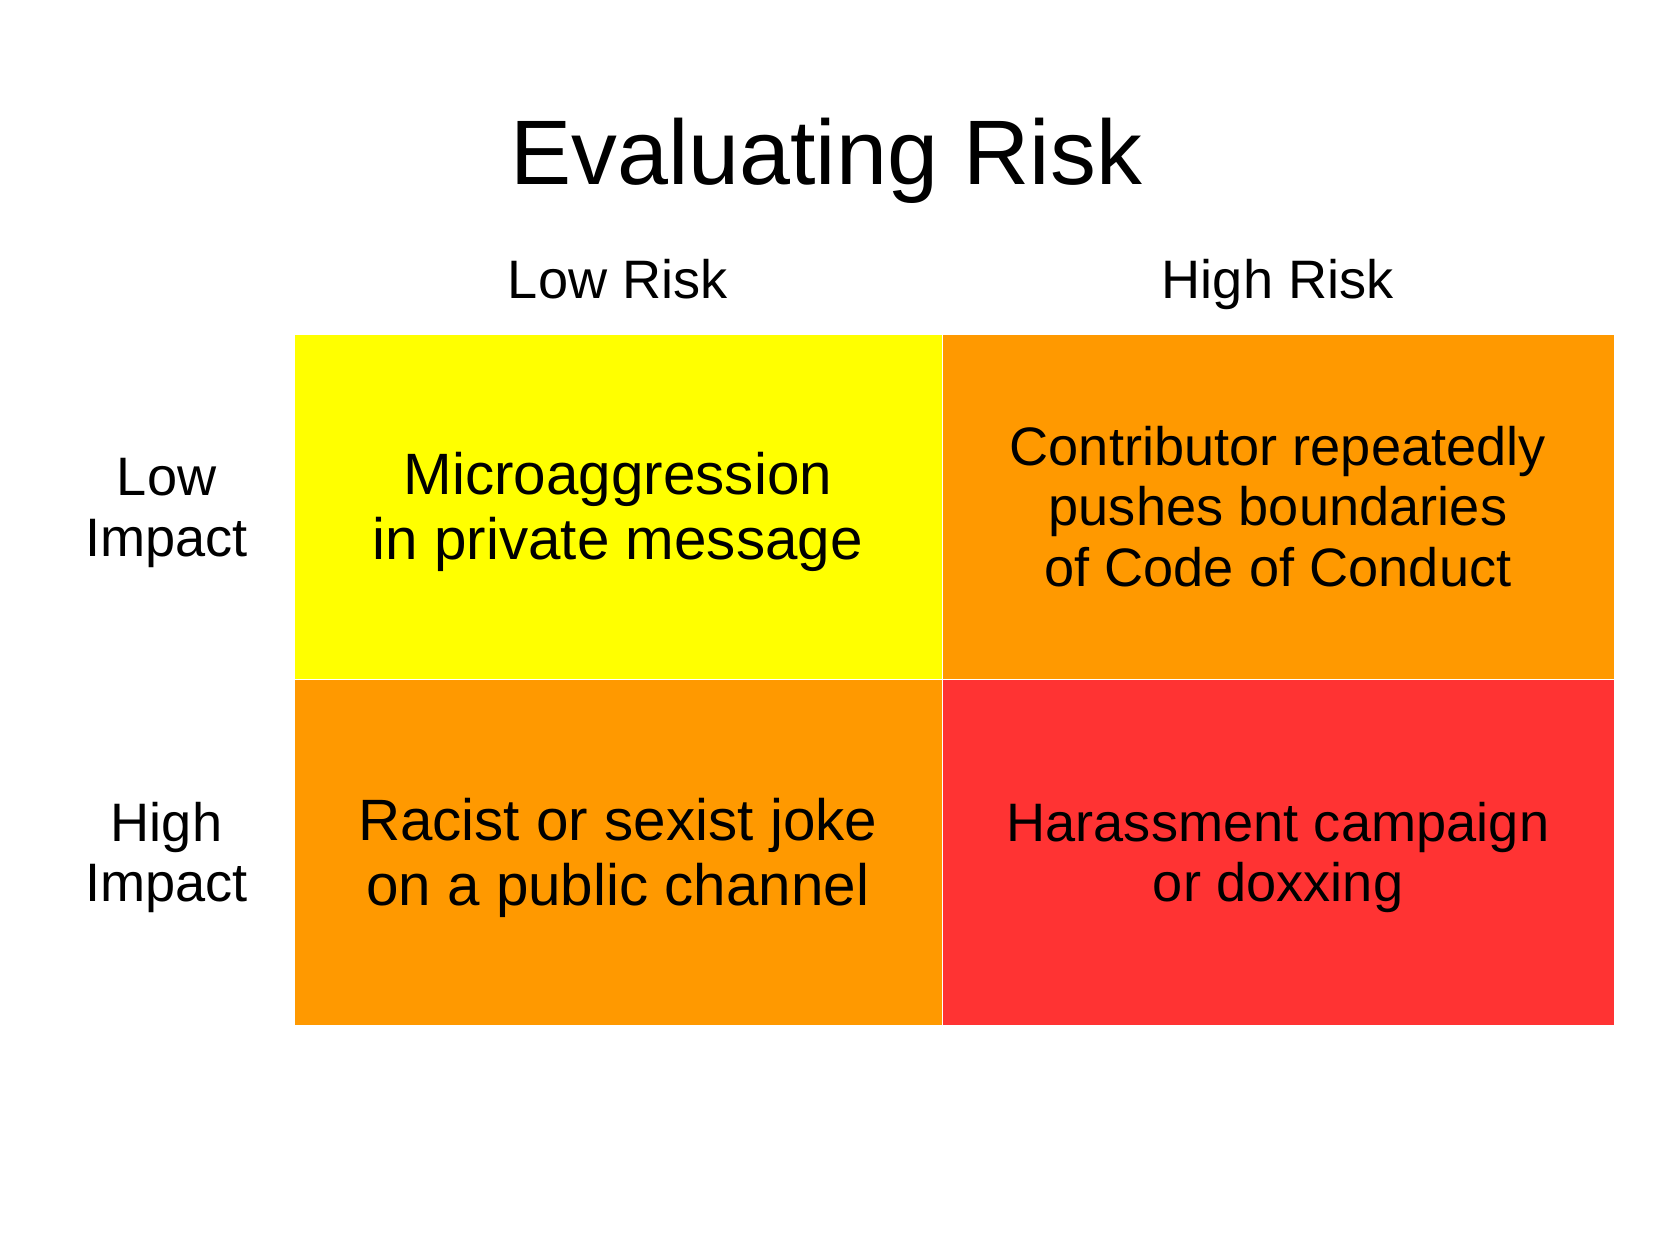

# Evaluating Risk
| | Low Risk | High Risk |
| --- | --- | --- |
| Low Impact | Microaggression in private message | Contributor repeatedly pushes boundaries of Code of Conduct |
| High Impact | Racist or sexist joke on a public channel | Harassment campaign or doxxing |